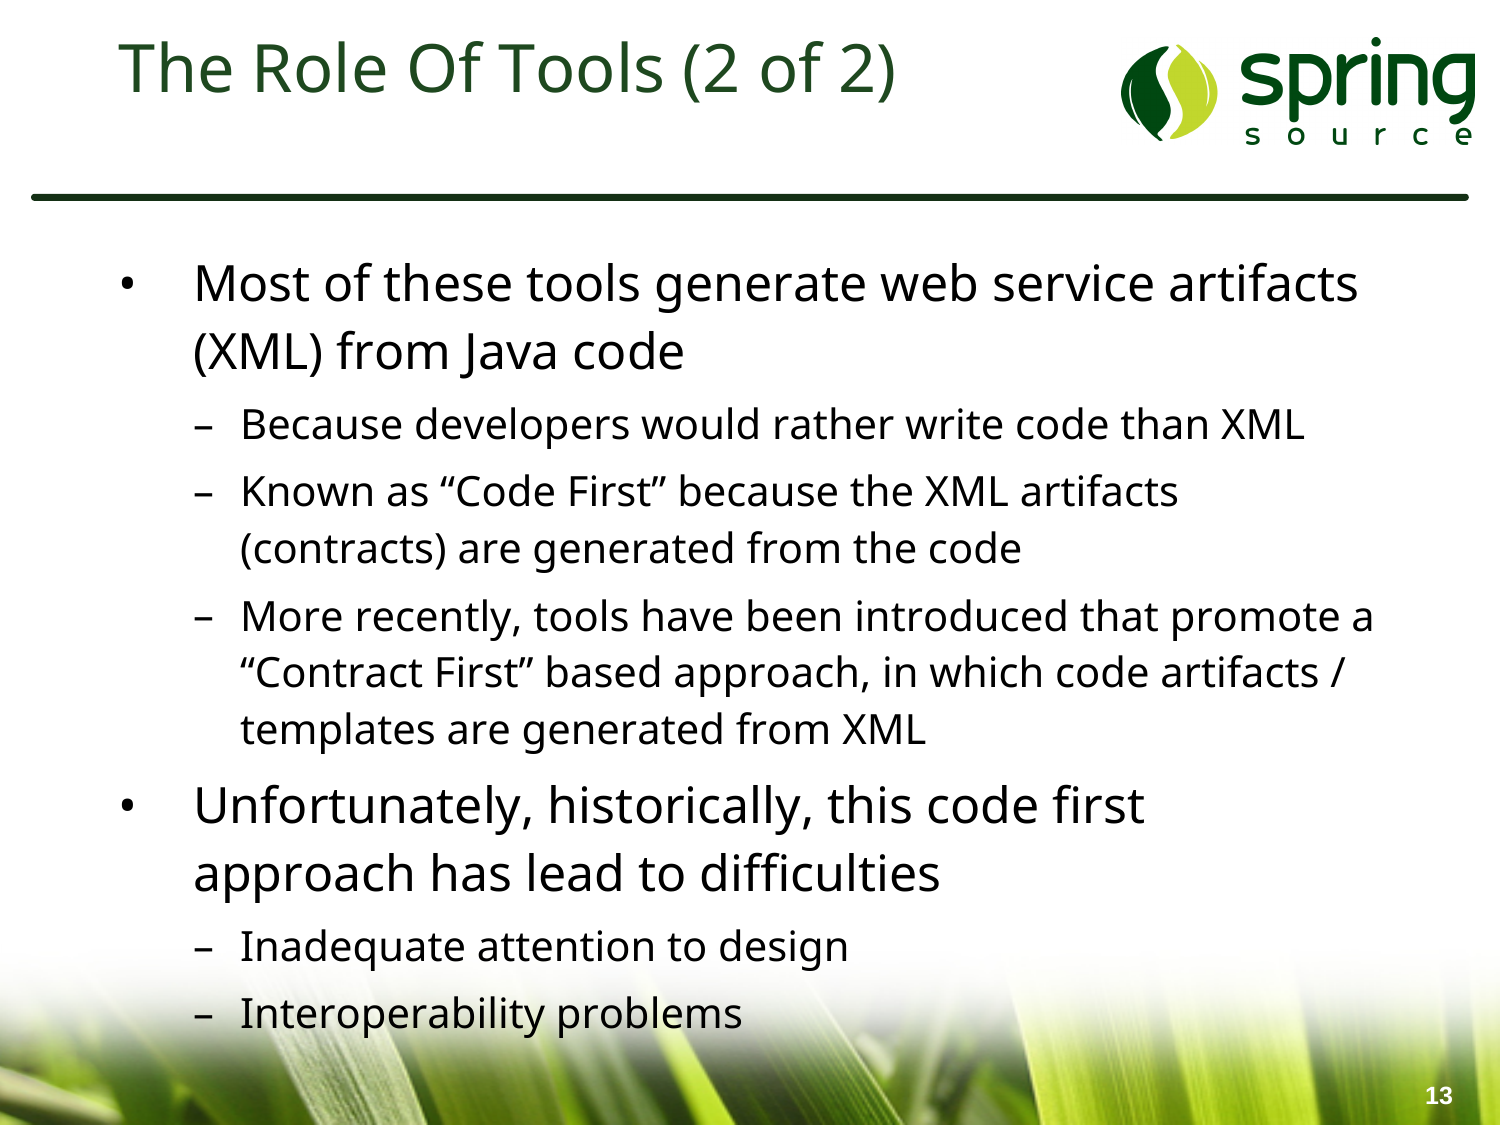

# The Role Of Tools (2 of 2)
Most of these tools generate web service artifacts (XML) from Java code
Because developers would rather write code than XML
Known as “Code First” because the XML artifacts (contracts) are generated from the code
More recently, tools have been introduced that promote a “Contract First” based approach, in which code artifacts / templates are generated from XML
Unfortunately, historically, this code first approach has lead to difficulties
Inadequate attention to design
Interoperability problems